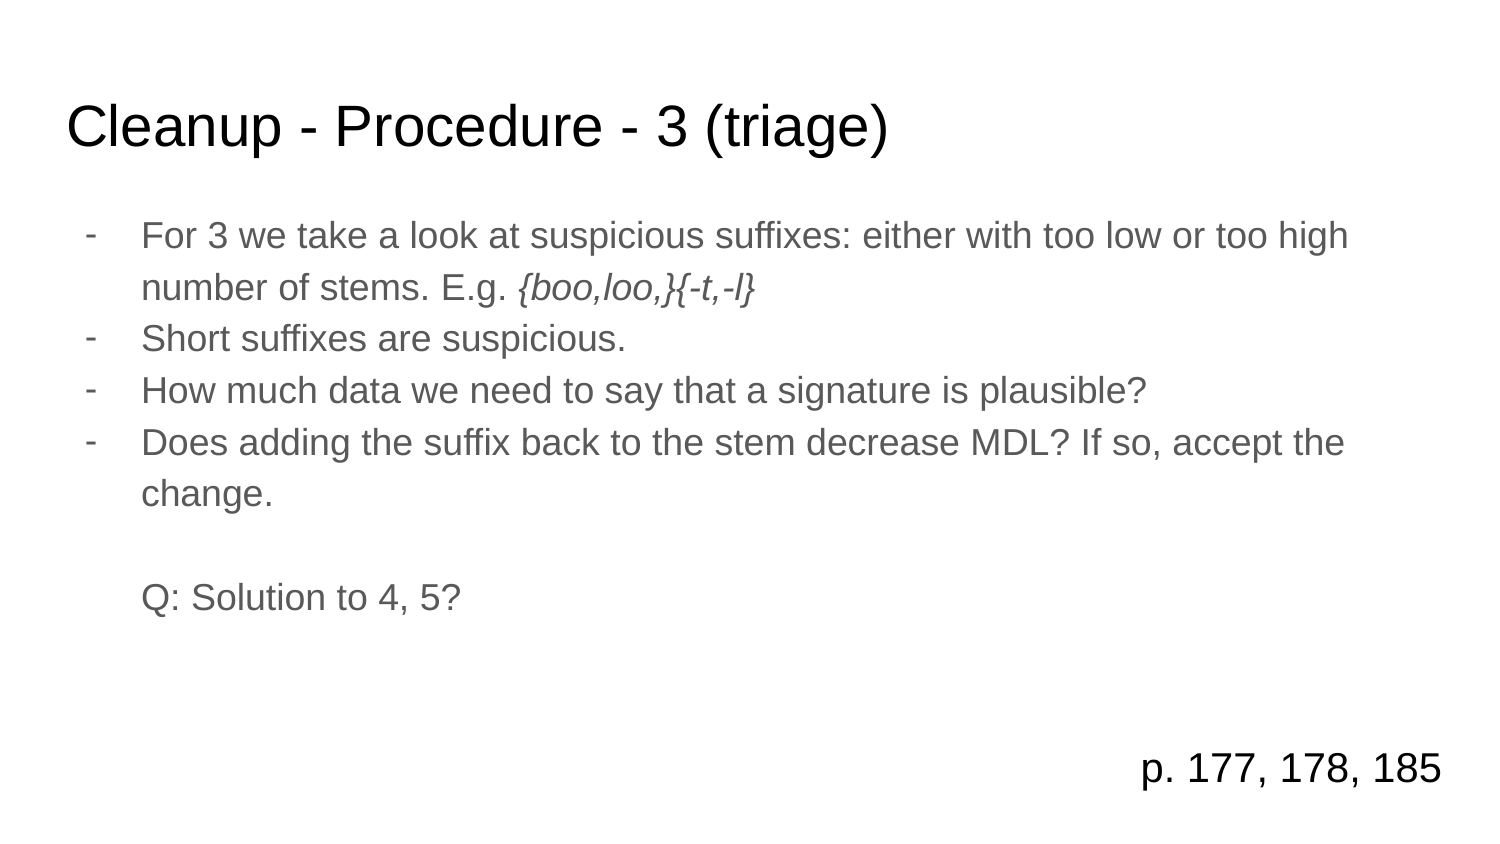

# Cleanup - Procedure - 3 (triage)
For 3 we take a look at suspicious suffixes: either with too low or too high number of stems. E.g. {boo,loo,}{-t,-l}
Short suffixes are suspicious.
How much data we need to say that a signature is plausible?
Does adding the suffix back to the stem decrease MDL? If so, accept the change.
Q: Solution to 4, 5?
p. 177, 178, 185